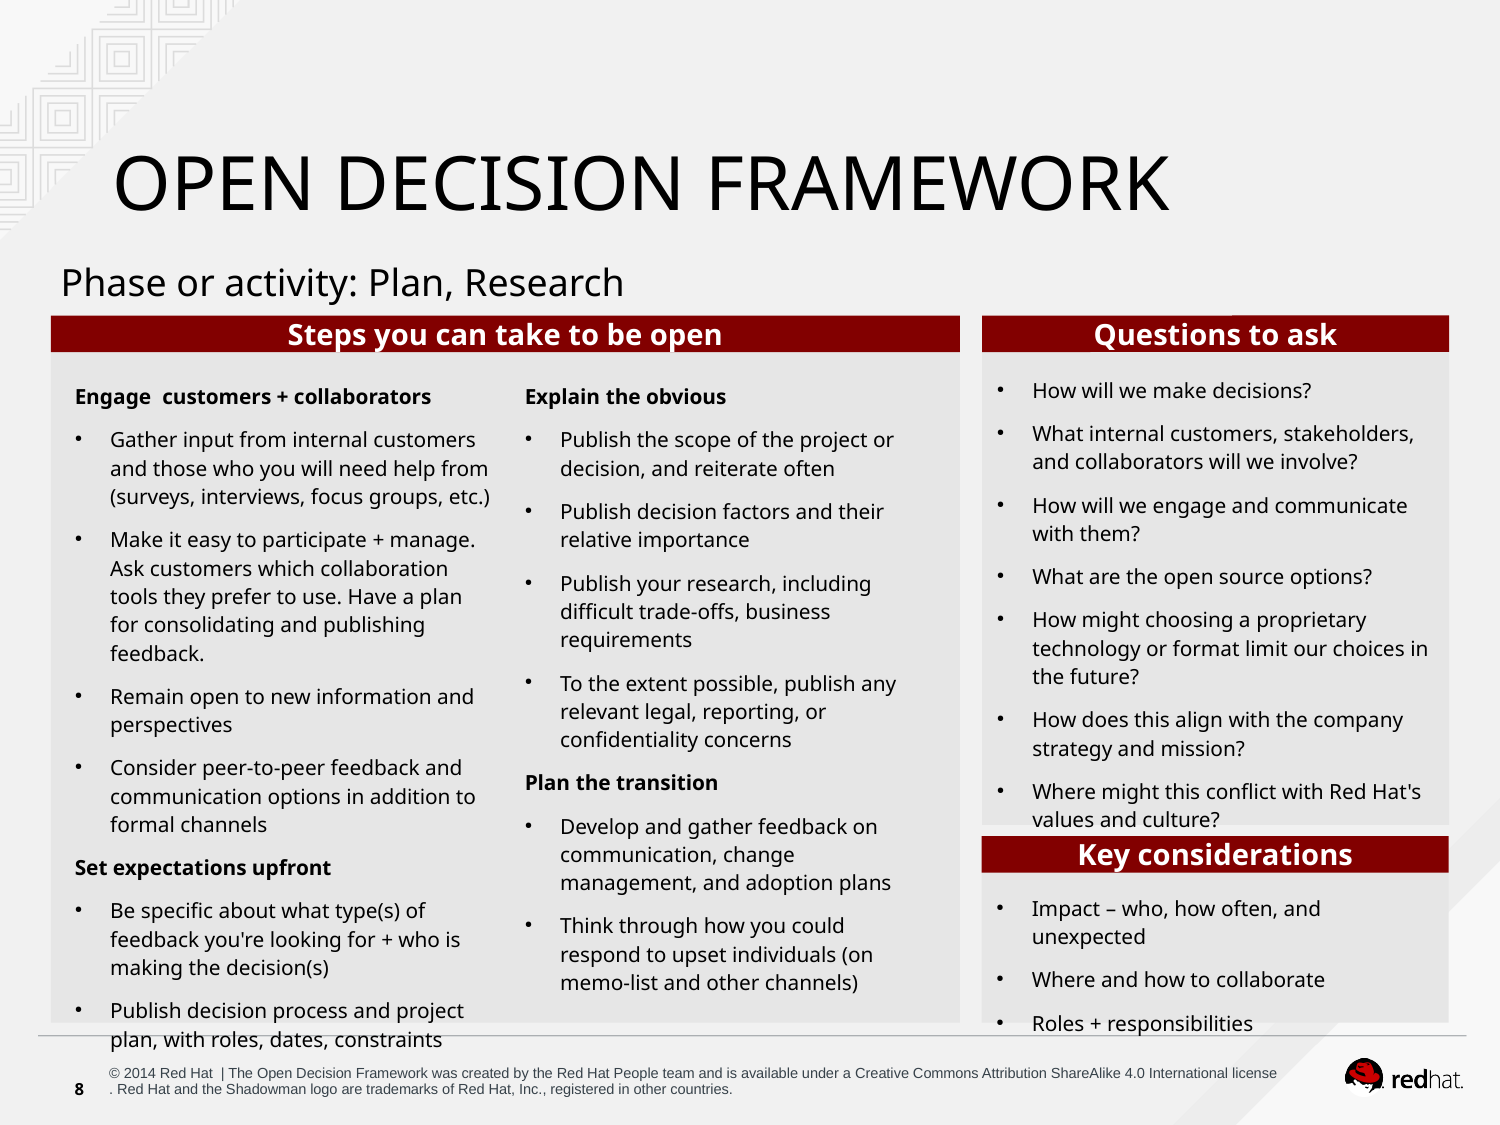

# OPEN DECISION FRAMEWORK
Phase or activity: Plan, Research
Questions to ask
Steps you can take to be open
PHASE: IDEATION
How will we make decisions?
What internal customers, stakeholders, and collaborators will we involve?
How will we engage and communicate with them?
What are the open source options?
How might choosing a proprietary technology or format limit our choices in the future?
How does this align with the company strategy and mission?
Where might this conflict with Red Hat's values and culture?
Engage customers + collaborators
Gather input from internal customers and those who you will need help from (surveys, interviews, focus groups, etc.)
Make it easy to participate + manage. Ask customers which collaboration tools they prefer to use. Have a plan for consolidating and publishing feedback.
Remain open to new information and perspectives
Consider peer-to-peer feedback and communication options in addition to formal channels
Set expectations upfront
Be specific about what type(s) of feedback you're looking for + who is making the decision(s)
Publish decision process and project plan, with roles, dates, constraints
Explain the obvious
Publish the scope of the project or decision, and reiterate often
Publish decision factors and their relative importance
Publish your research, including difficult trade-offs, business requirements
To the extent possible, publish any relevant legal, reporting, or confidentiality concerns
Plan the transition
Develop and gather feedback on communication, change management, and adoption plans
Think through how you could respond to upset individuals (on memo-list and other channels)
Key considerations
Impact – who, how often, and unexpected
Where and how to collaborate
Roles + responsibilities
INSERT DESIGNATOR, IF NEEDED
8